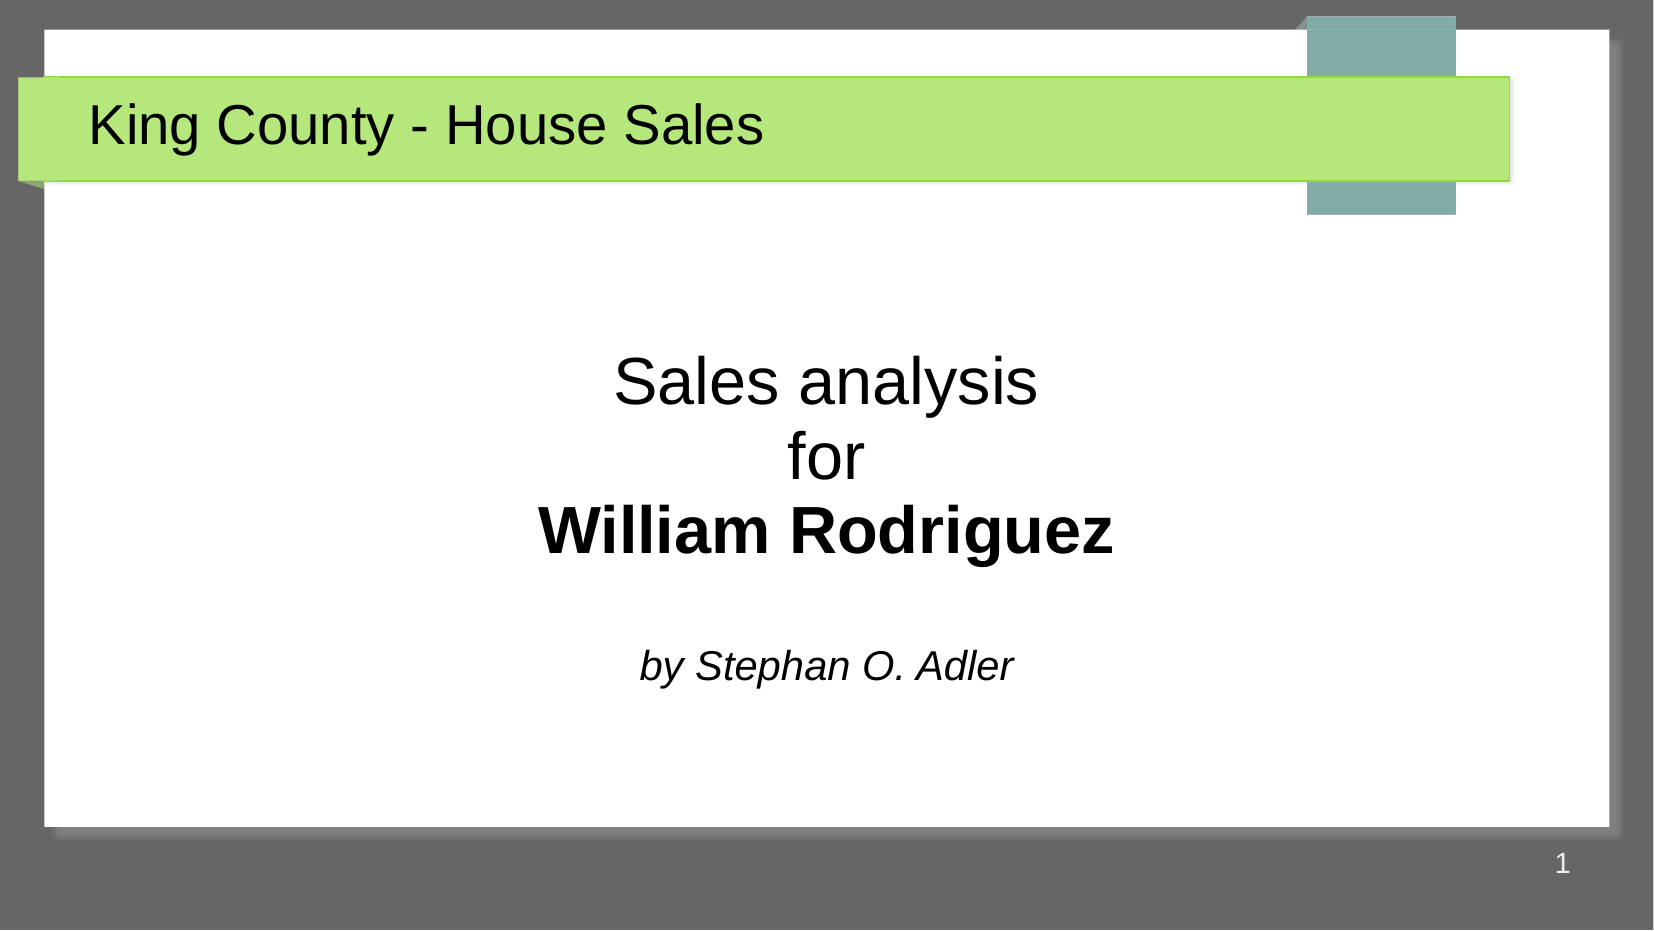

# King County - House Sales
Sales analysis
for
William Rodriguez
by Stephan O. Adler
1